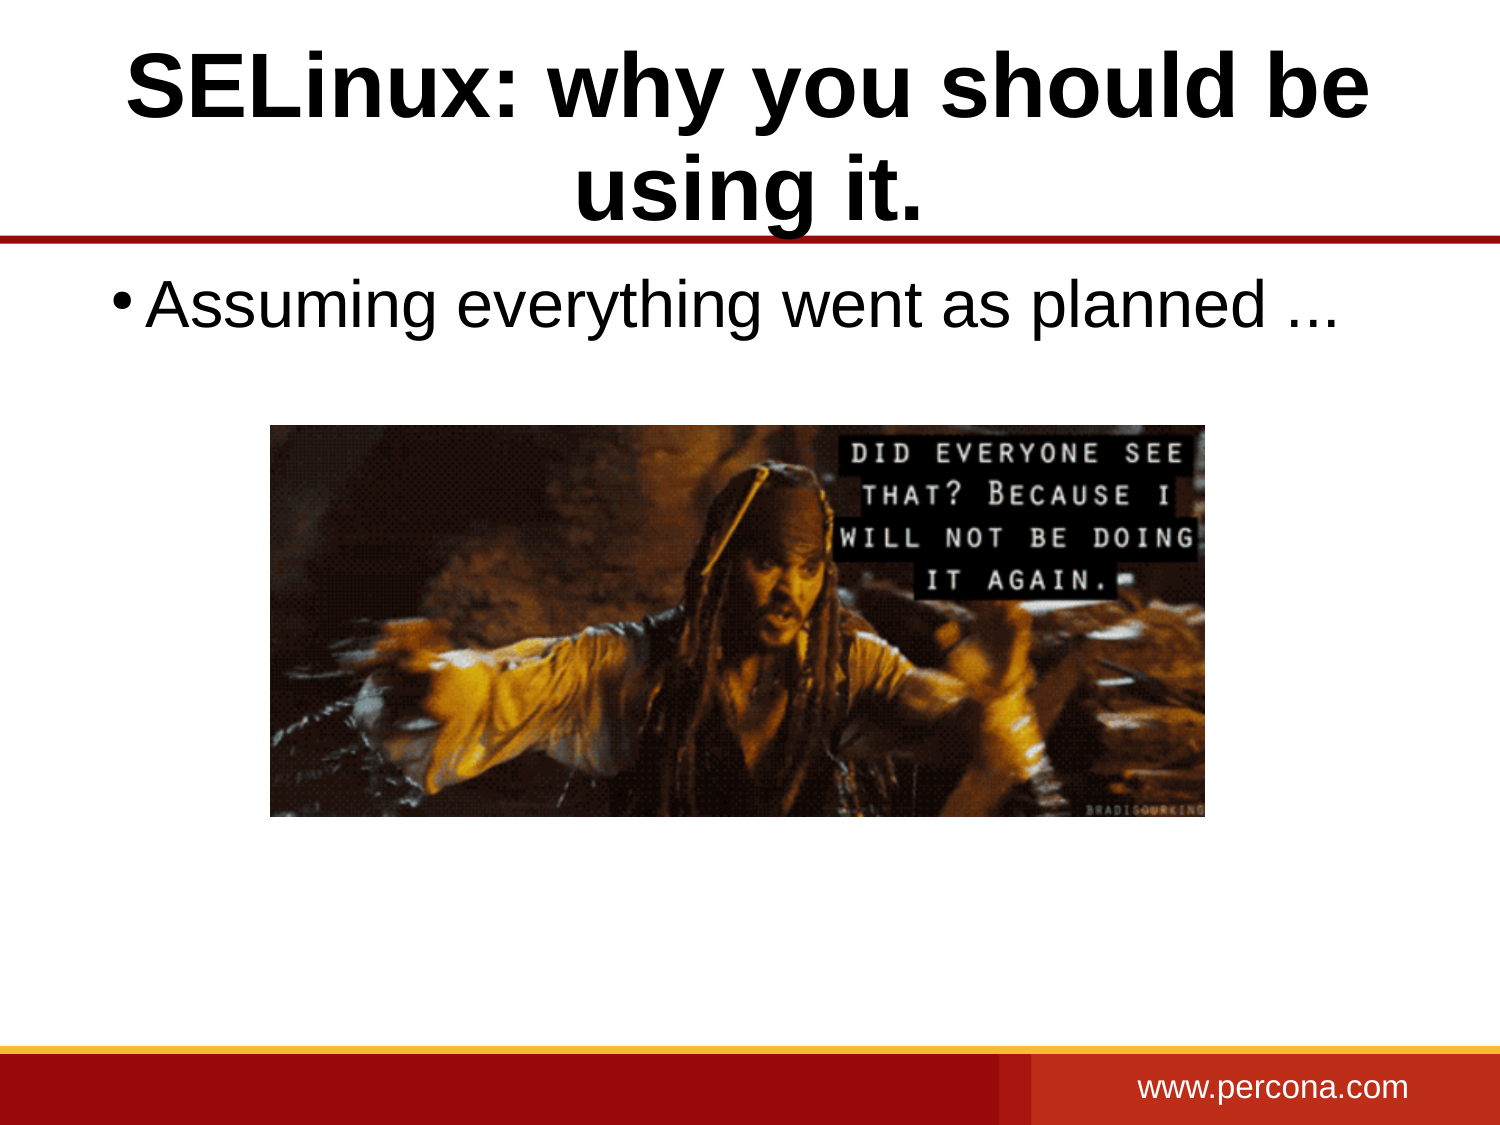

SELinux: why you should be using it.
Assuming everything went as planned ...
image credit: http://securityreactions.tumblr.com/post/55262226152/when-the-live-demo-works-during-a-talk